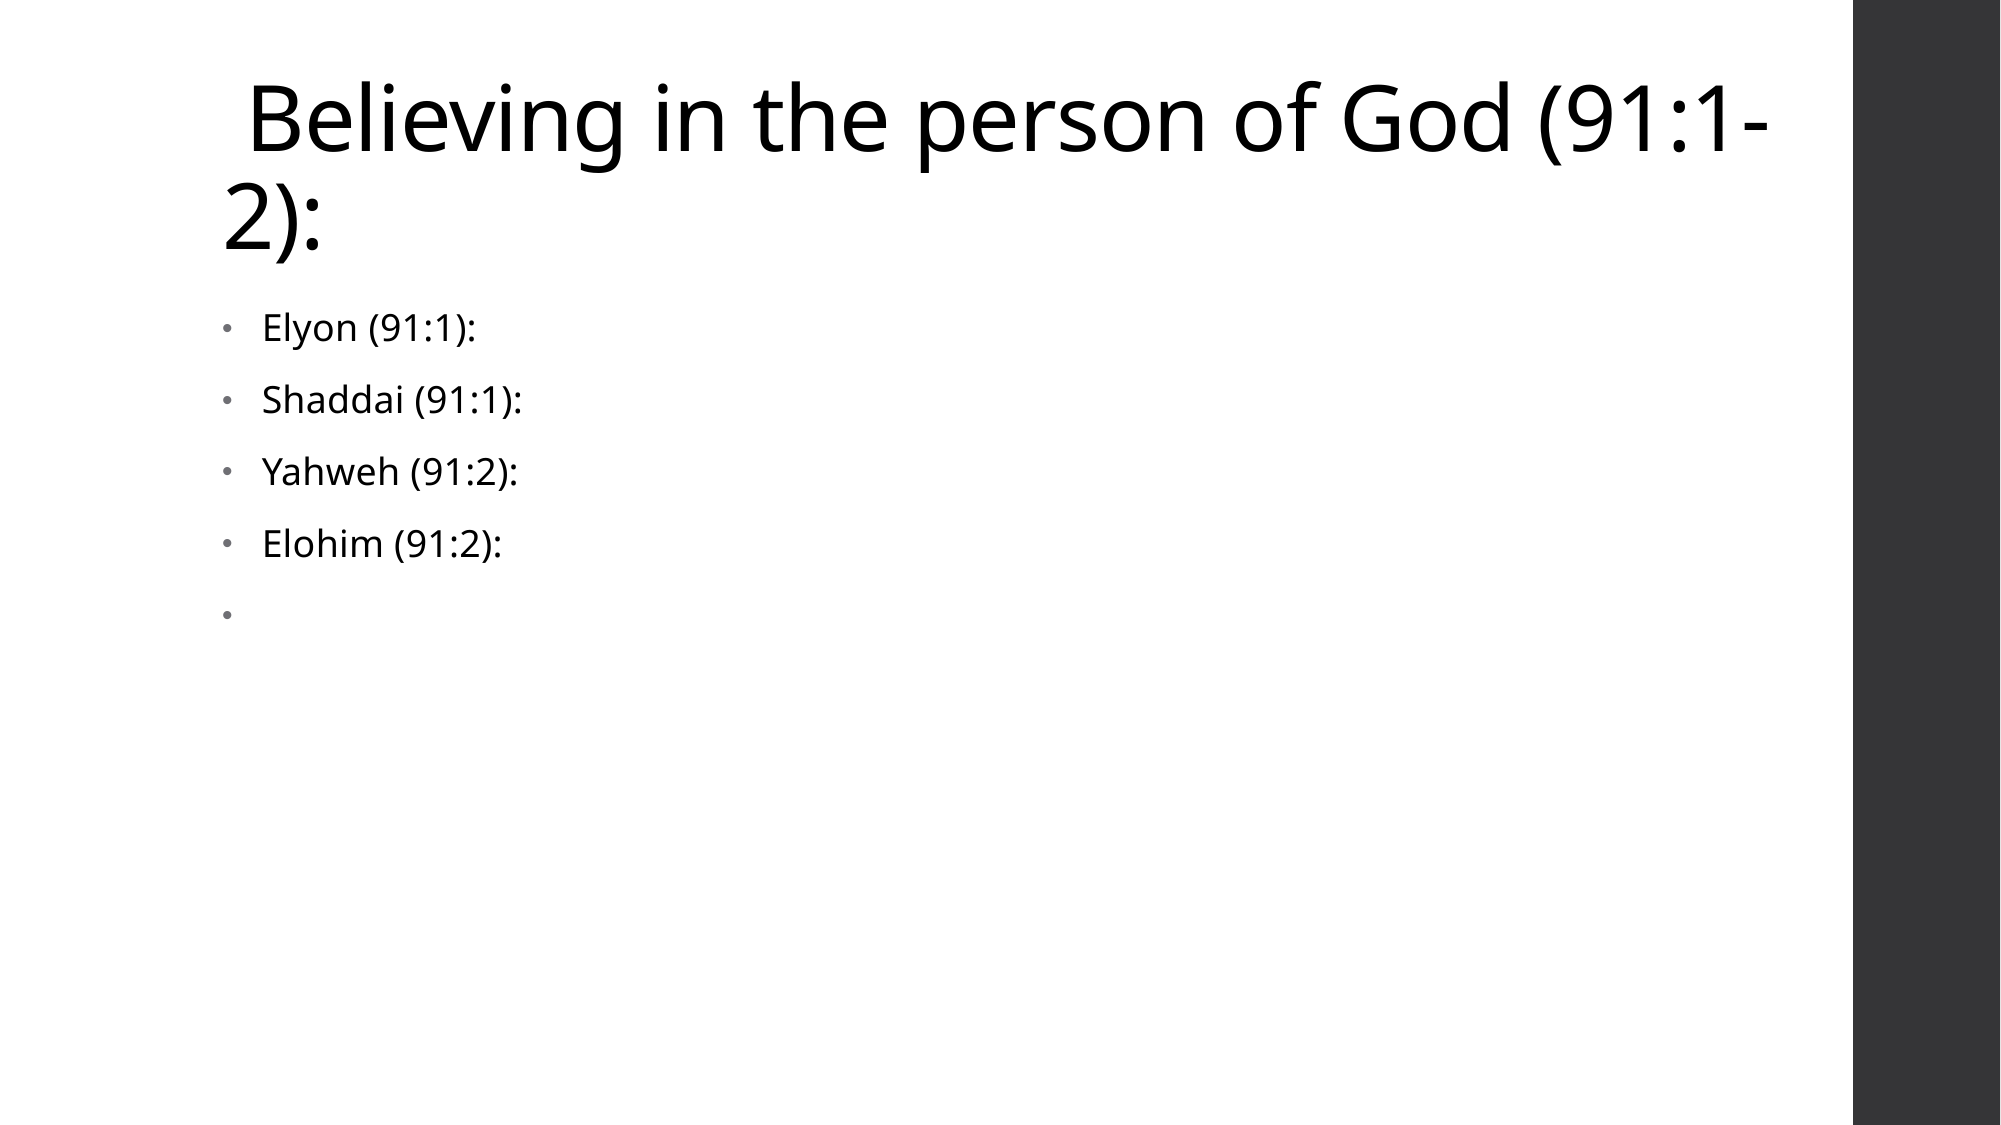

# Believing in the person of God (91:1-2):
 Elyon (91:1):
 Shaddai (91:1):
 Yahweh (91:2):
 Elohim (91:2):